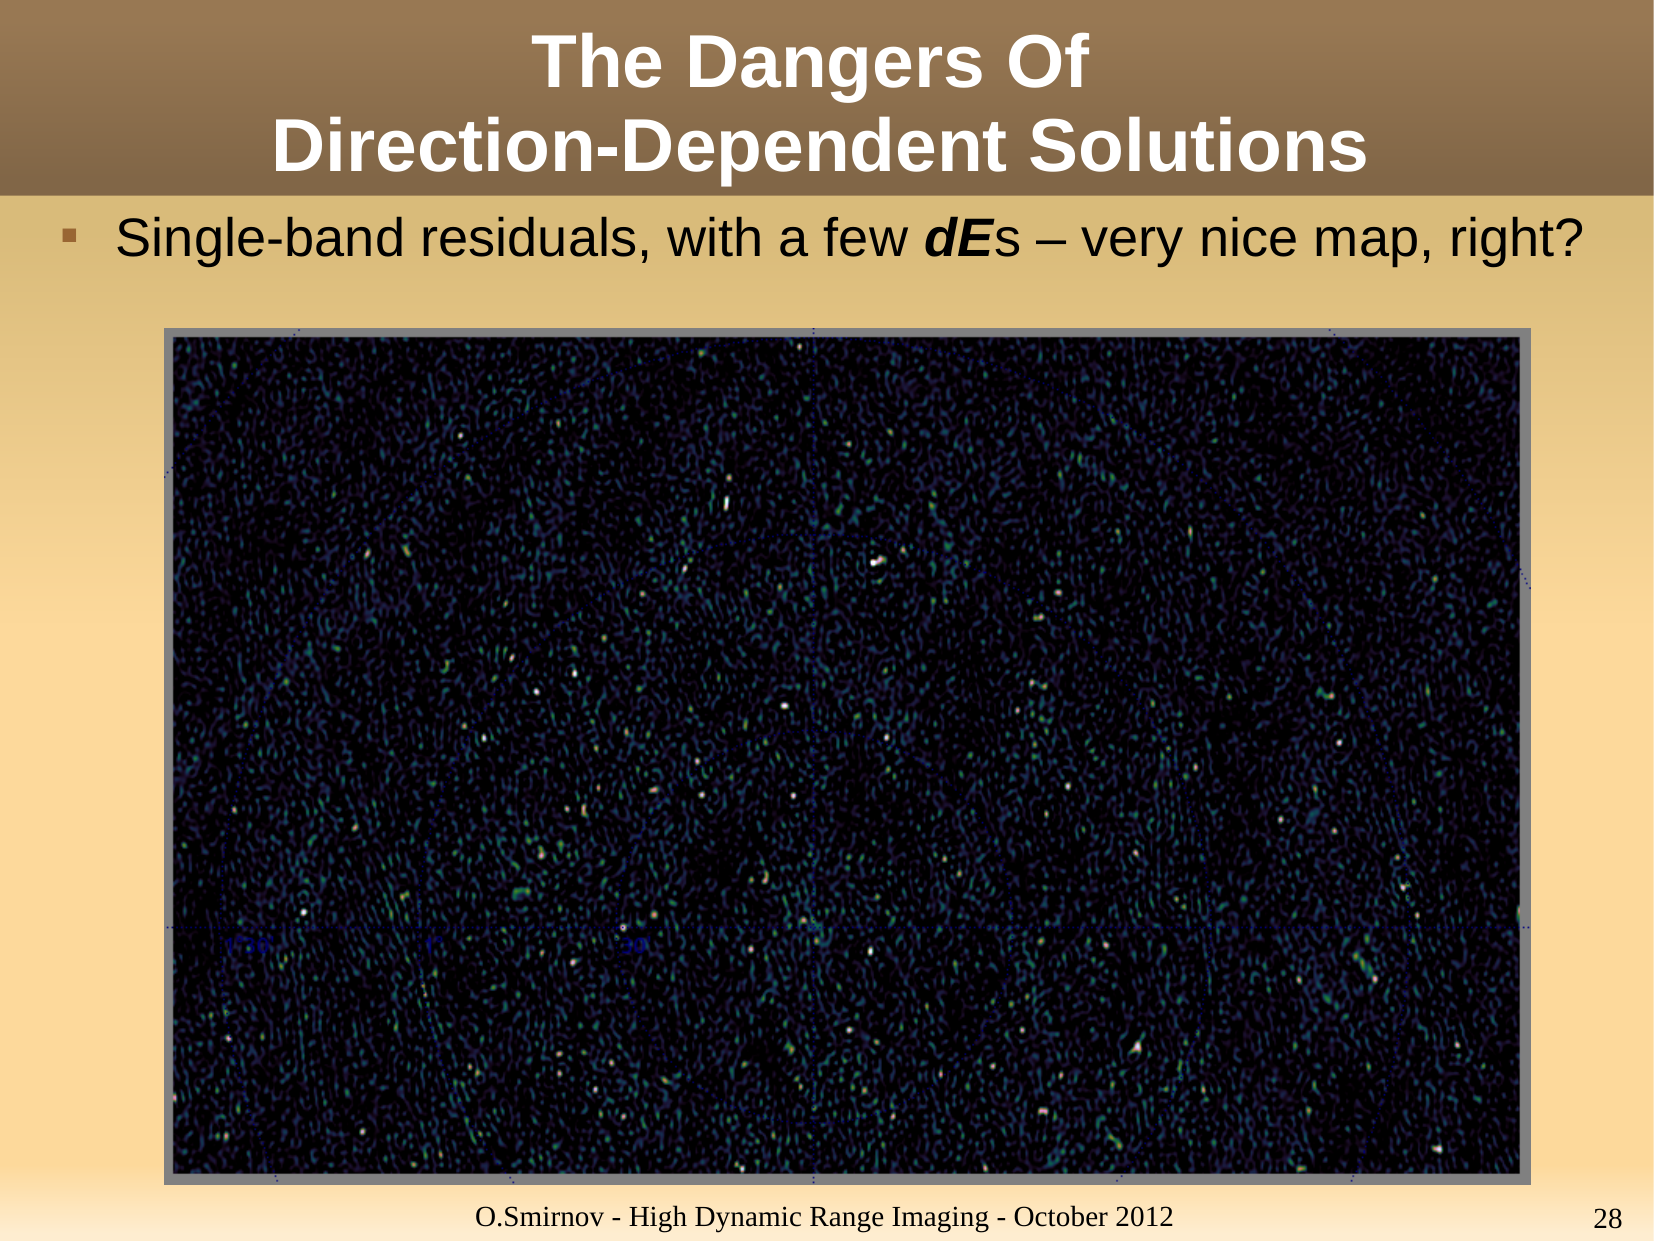

# The Dangers Of Direction-Dependent Solutions
Single-band residuals, with a few dEs – very nice map, right?
O.Smirnov - High Dynamic Range Imaging - October 2012
28